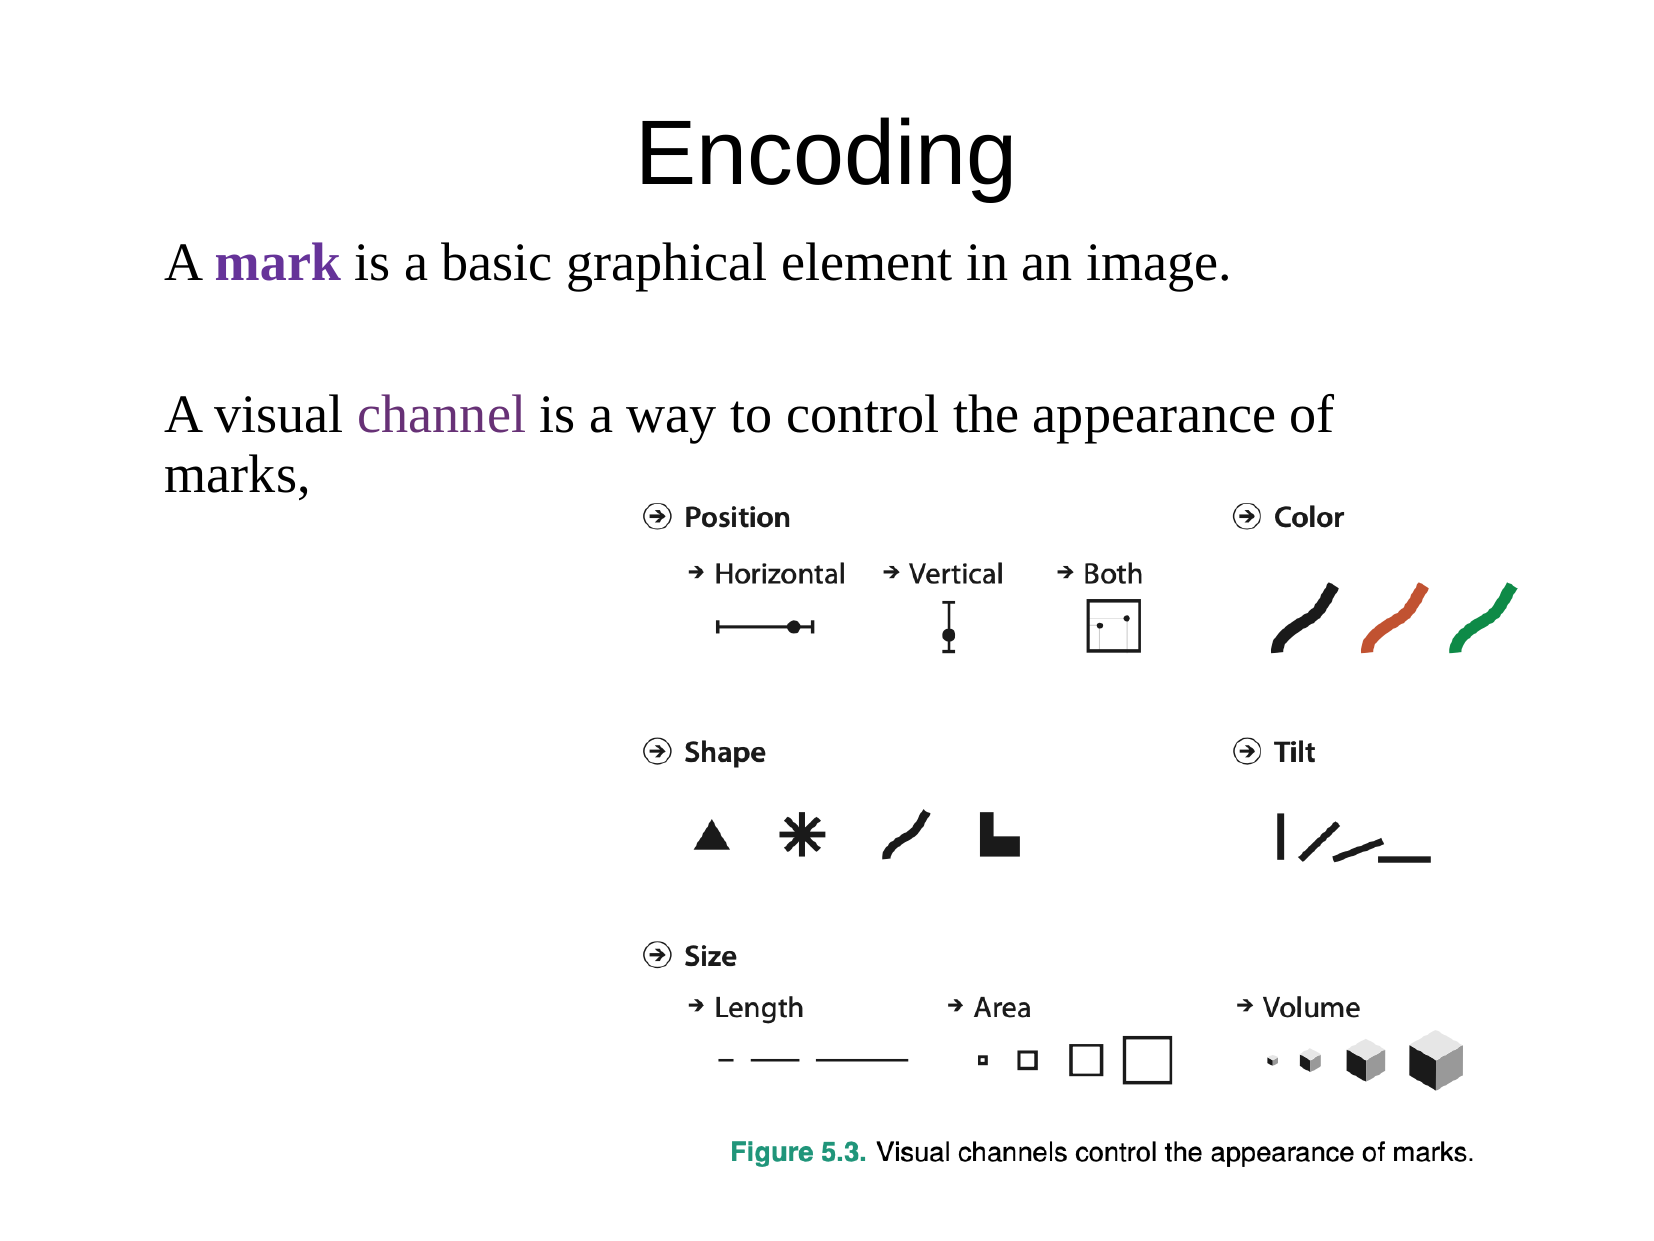

# Encoding
A mark is a basic graphical element in an image.
A visual channel is a way to control the appearance of marks,